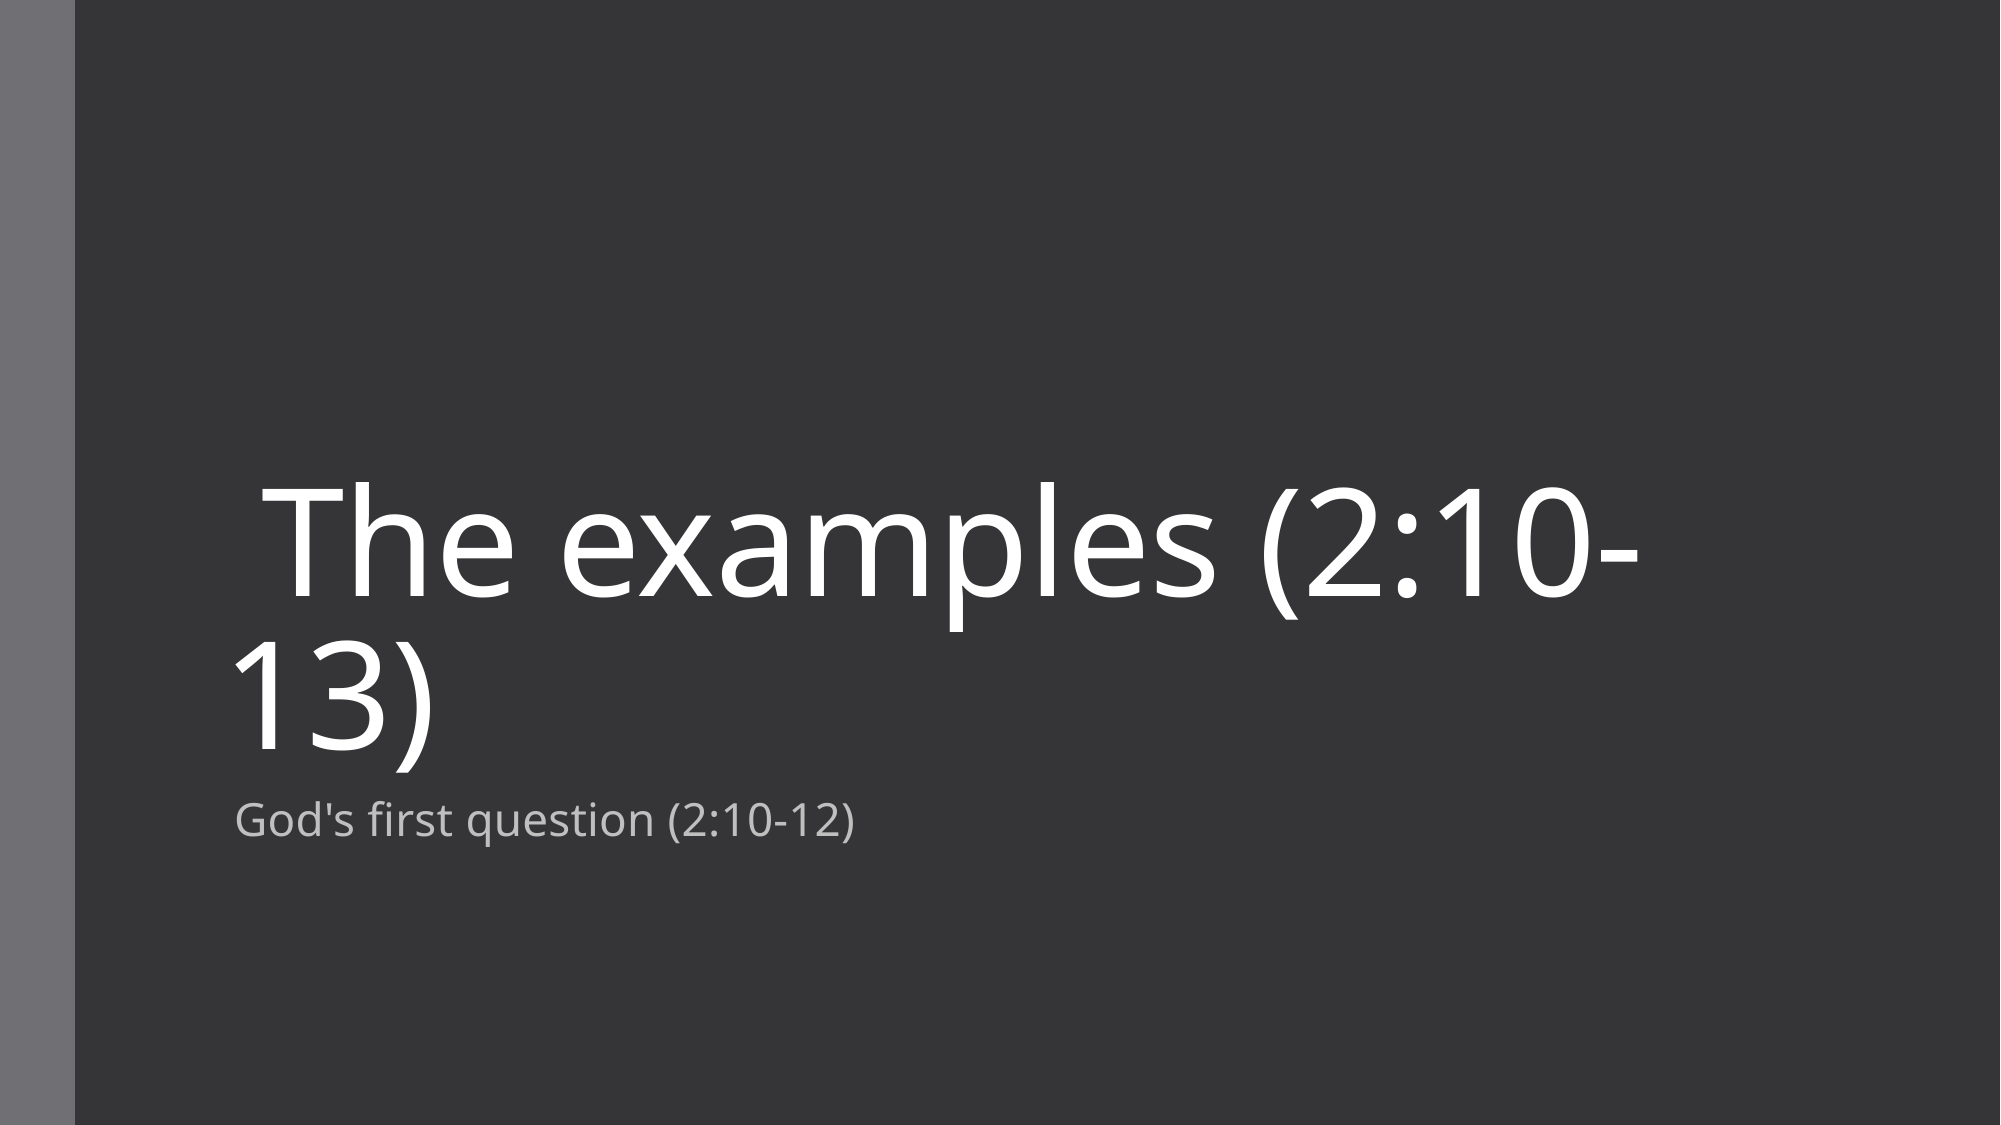

# The examples (2:10-13)
 God's first question (2:10-12)